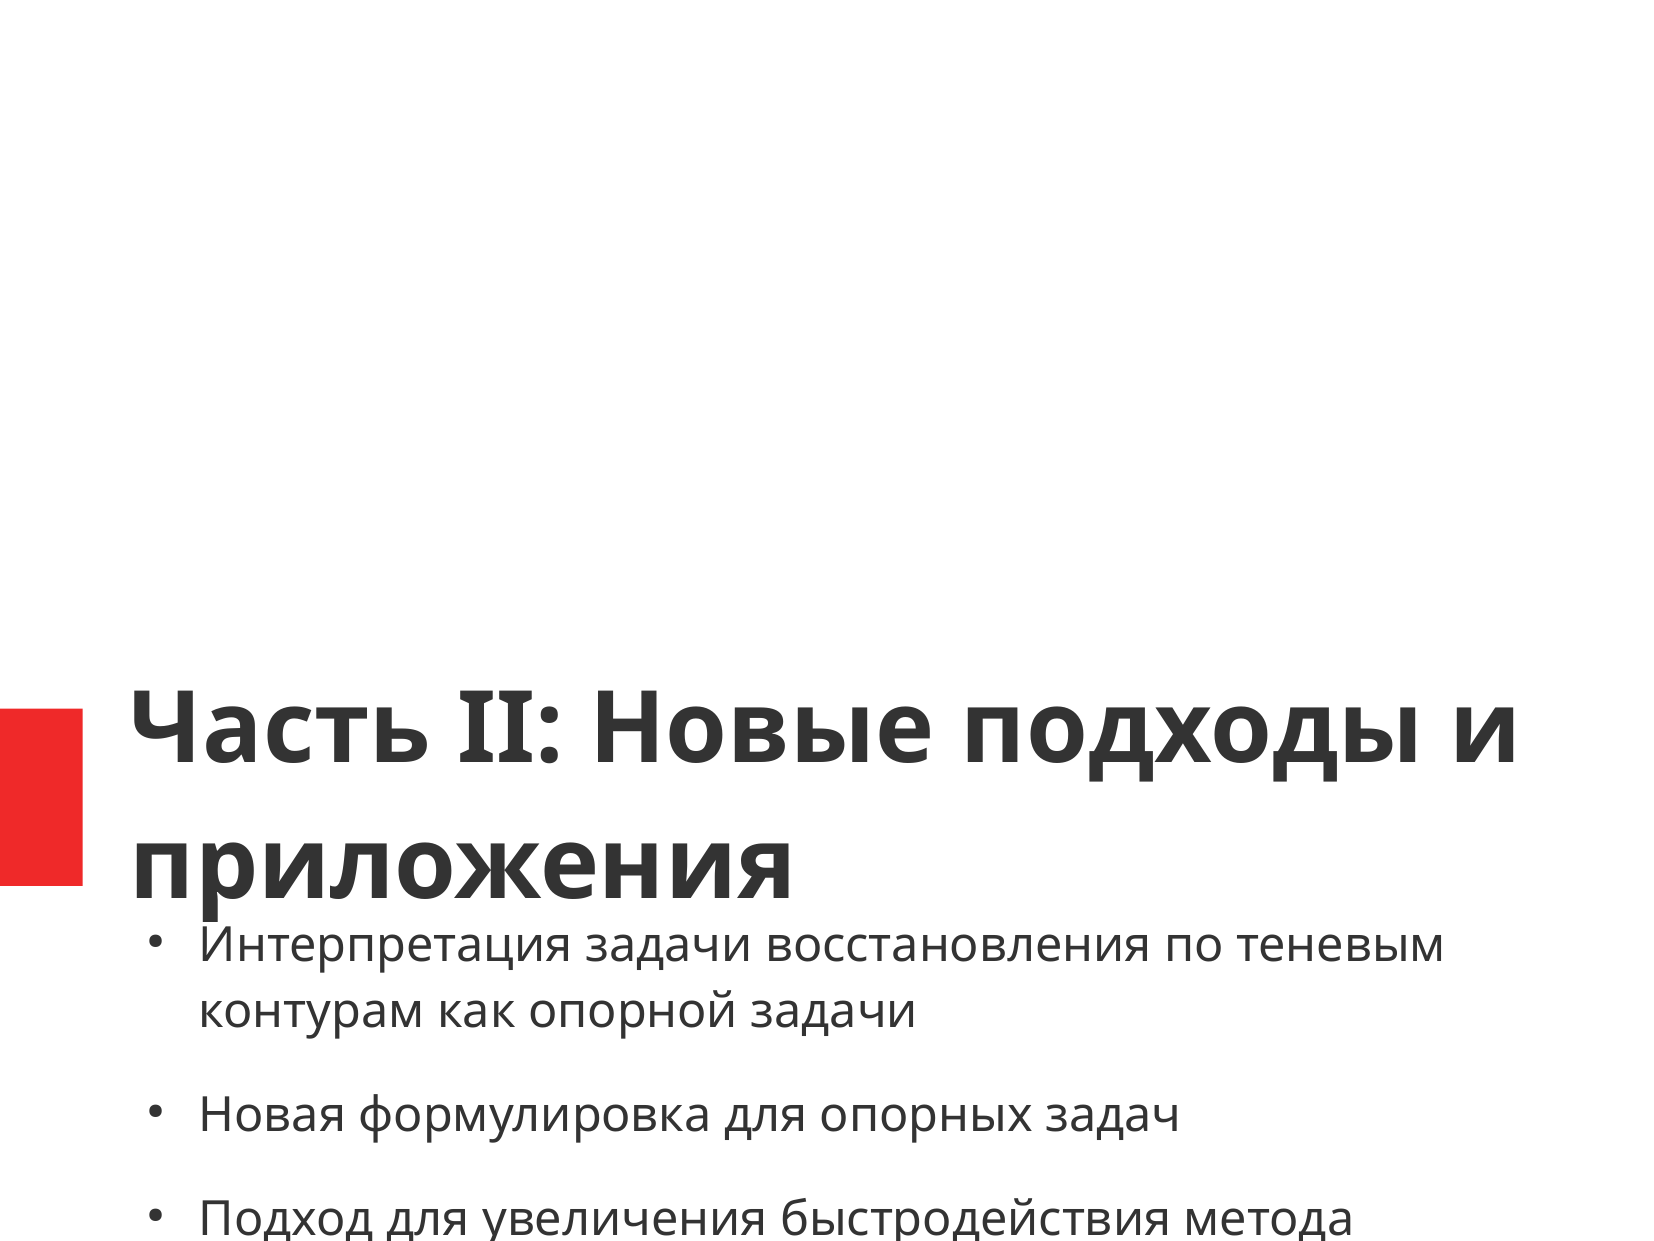

# Часть II: Новые подходы и приложения
Интерпретация задачи восстановления по теневым контурам как опорной задачи
Новая формулировка для опорных задач
Подход для увеличения быстродействия метода